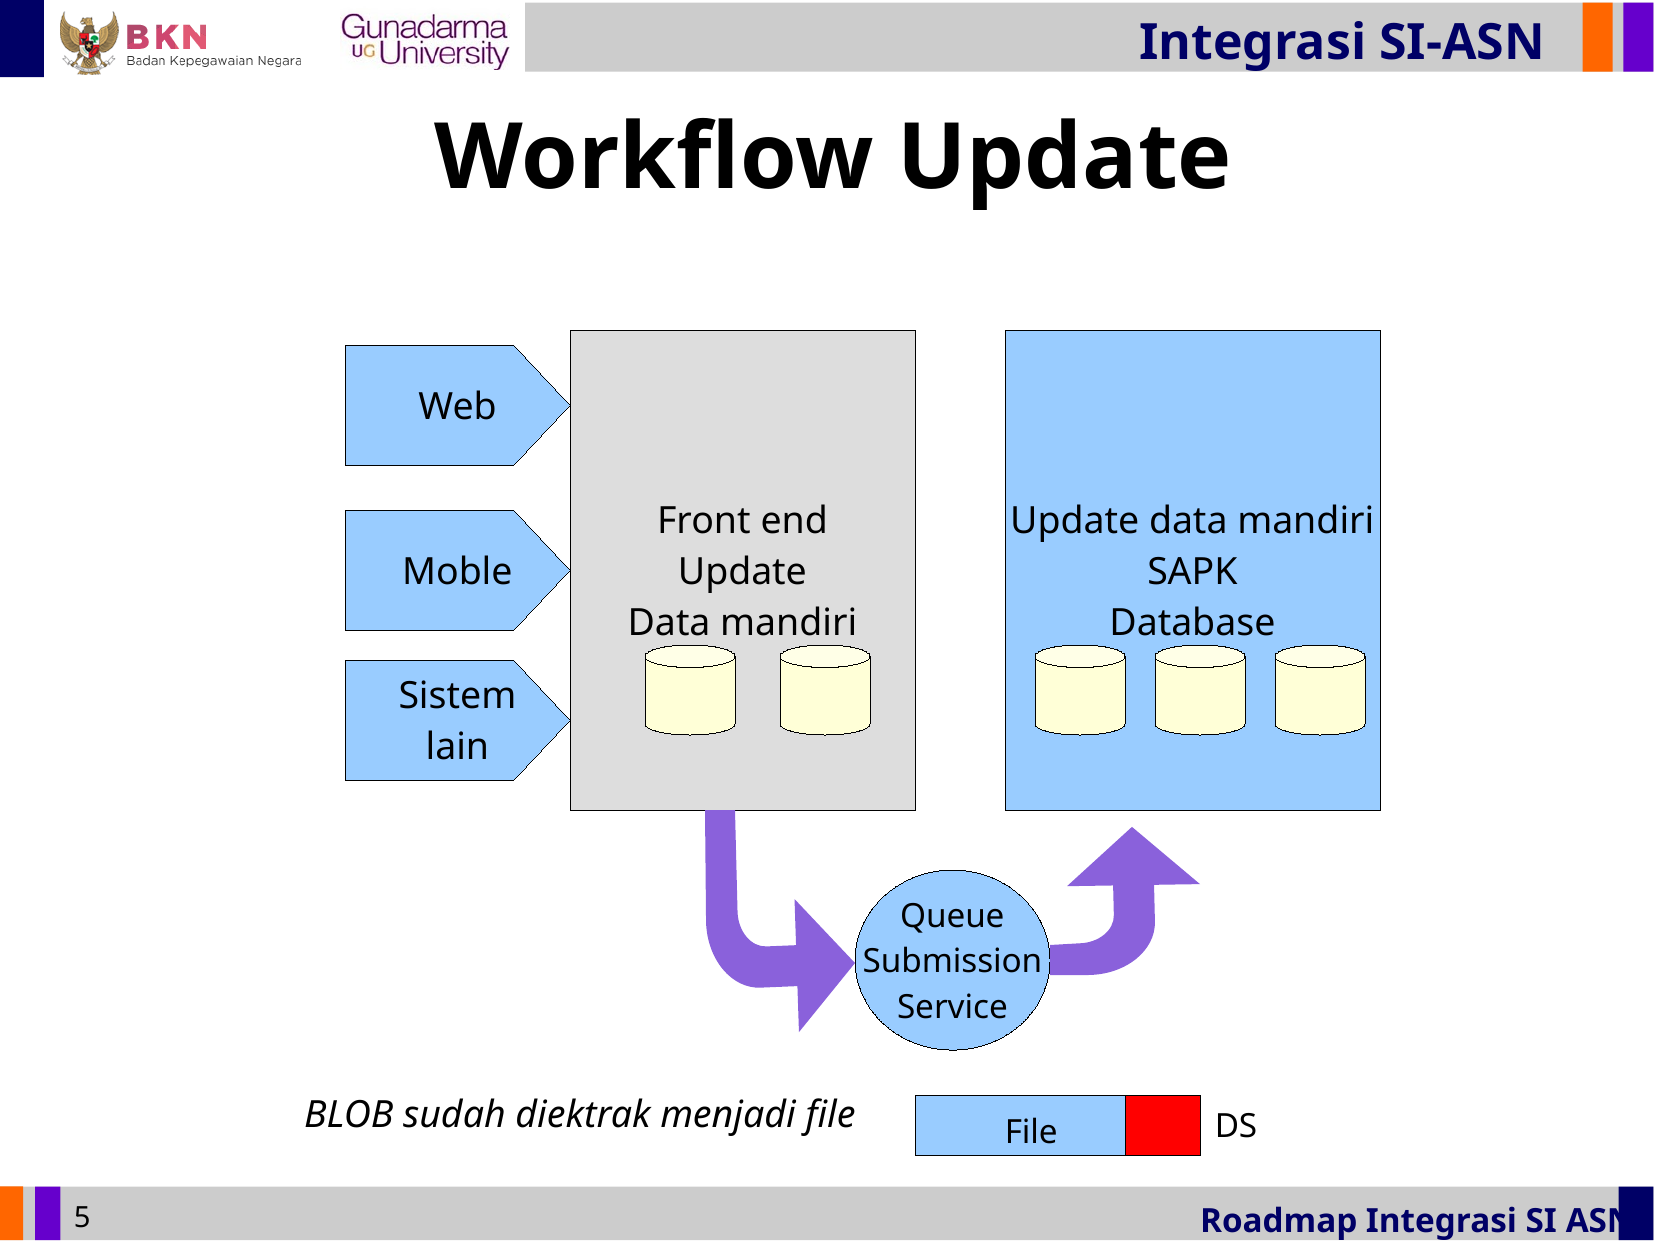

# Workflow Update
Front end
Update
Data mandiri
Update data mandiri
SAPK
Database
Web
Moble
Sistem
lain
Queue
Submission
Service
BLOB sudah diektrak menjadi file
DS
File